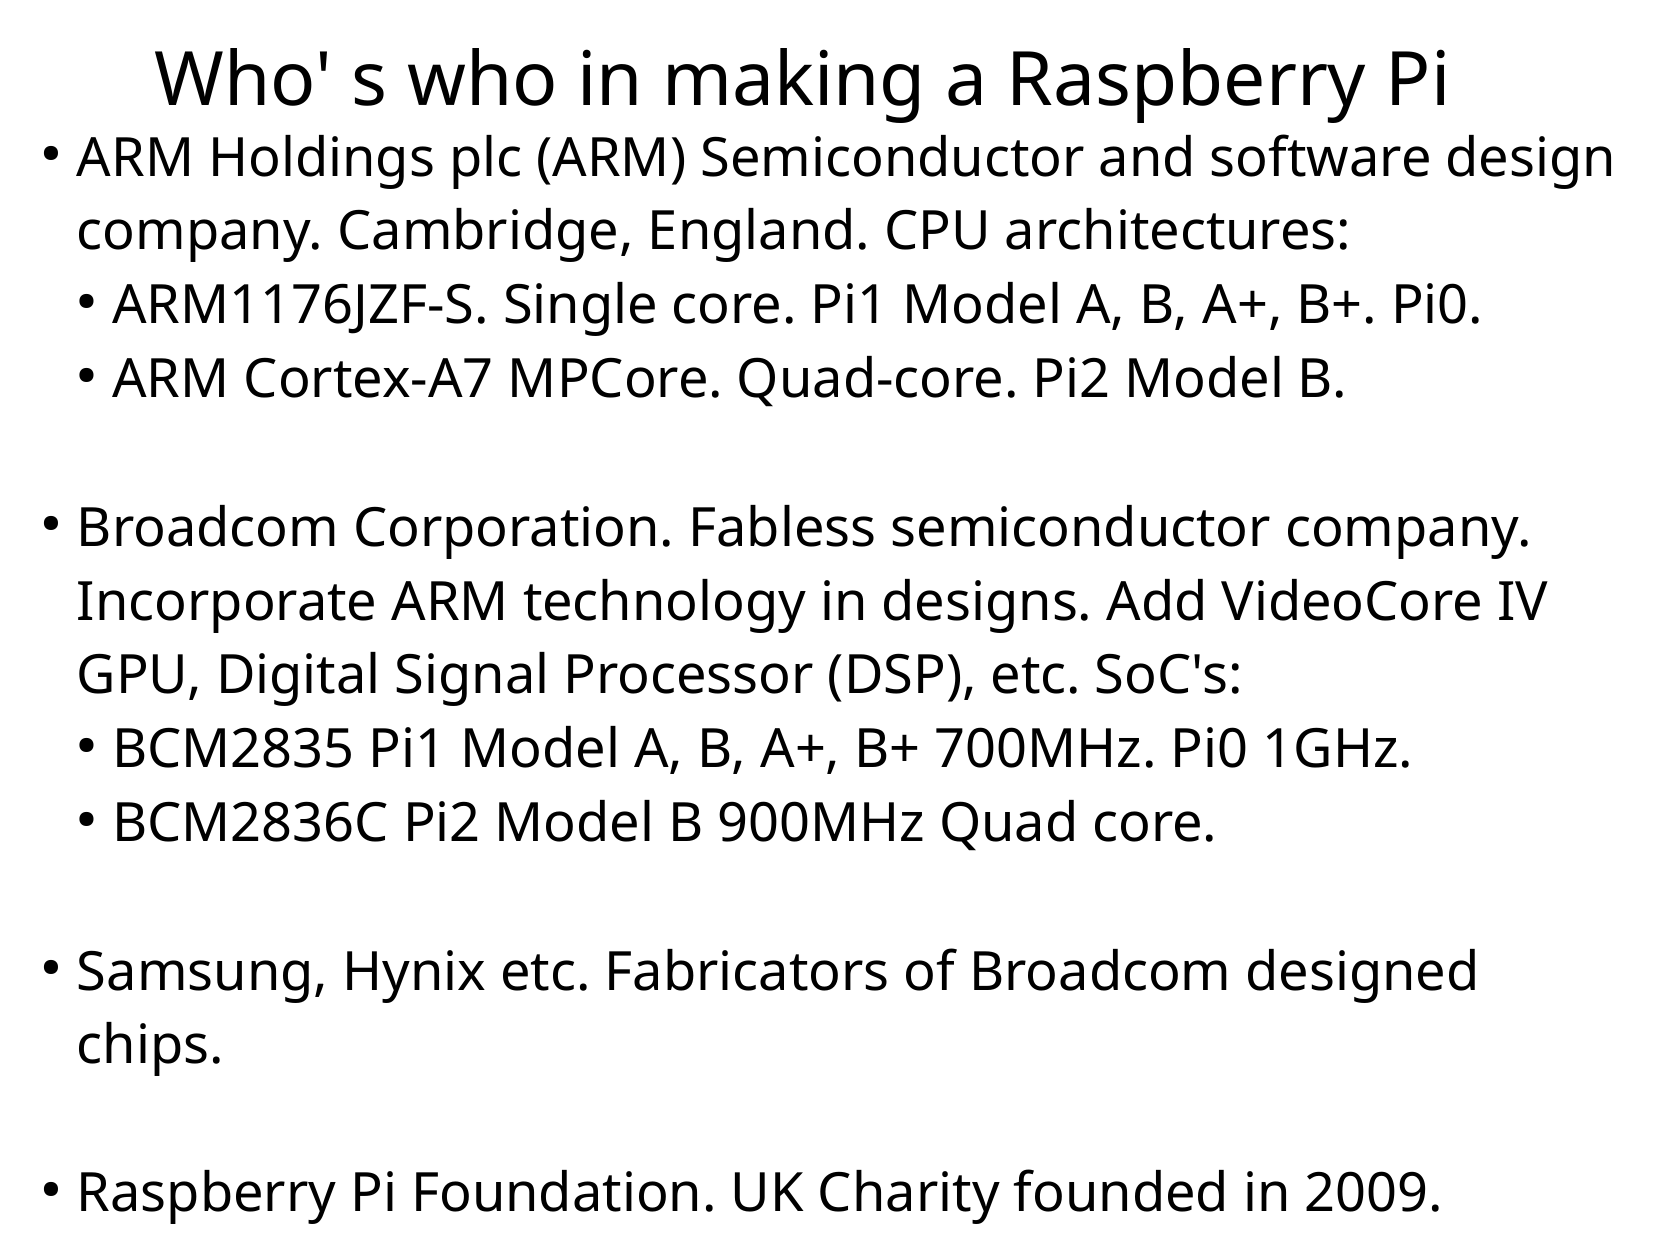

# Who' s who in making a Raspberry Pi
ARM Holdings plc (ARM) Semiconductor and software design company. Cambridge, England. CPU architectures:
ARM1176JZF-S. Single core. Pi1 Model A, B, A+, B+. Pi0.
ARM Cortex-A7 MPCore. Quad-core. Pi2 Model B.
Broadcom Corporation. Fabless semiconductor company. Incorporate ARM technology in designs. Add VideoCore IV GPU, Digital Signal Processor (DSP), etc. SoC's:
BCM2835 Pi1 Model A, B, A+, B+ 700MHz. Pi0 1GHz.
BCM2836C Pi2 Model B 900MHz Quad core.
Samsung, Hynix etc. Fabricators of Broadcom designed chips.
Raspberry Pi Foundation. UK Charity founded in 2009. Responsible for developing the Raspberry Pi. Engineering and trading activities Raspberry Pi (Trading) Ltd.
Egoman, Sony, Qisda - RPi Board manufacturers.